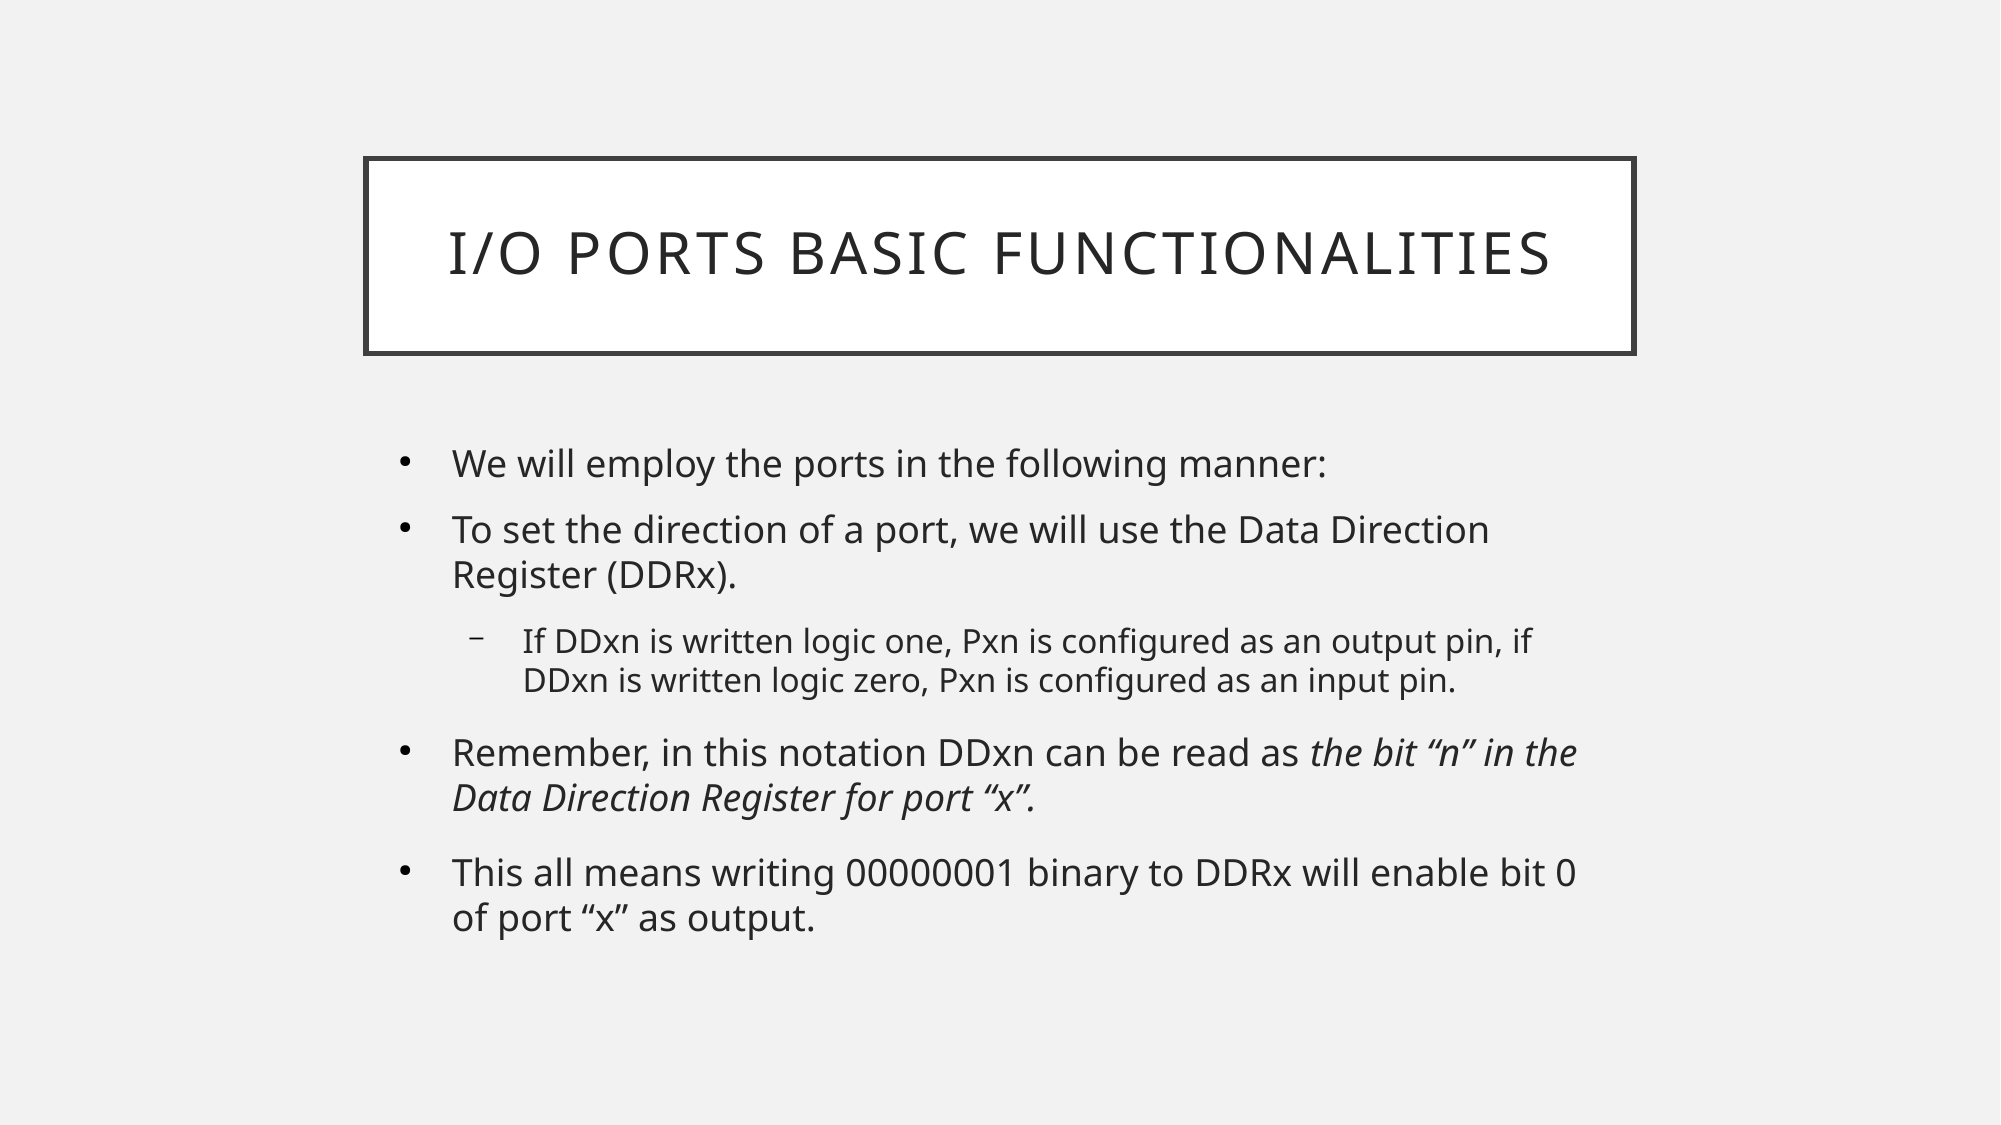

# i/o ports basic functionalities
We will employ the ports in the following manner:
To set the direction of a port, we will use the Data Direction Register (DDRx).
If DDxn is written logic one, Pxn is configured as an output pin, if DDxn is written logic zero, Pxn is configured as an input pin.
Remember, in this notation DDxn can be read as the bit “n” in the Data Direction Register for port “x”.
This all means writing 00000001 binary to DDRx will enable bit 0 of port “x” as output.